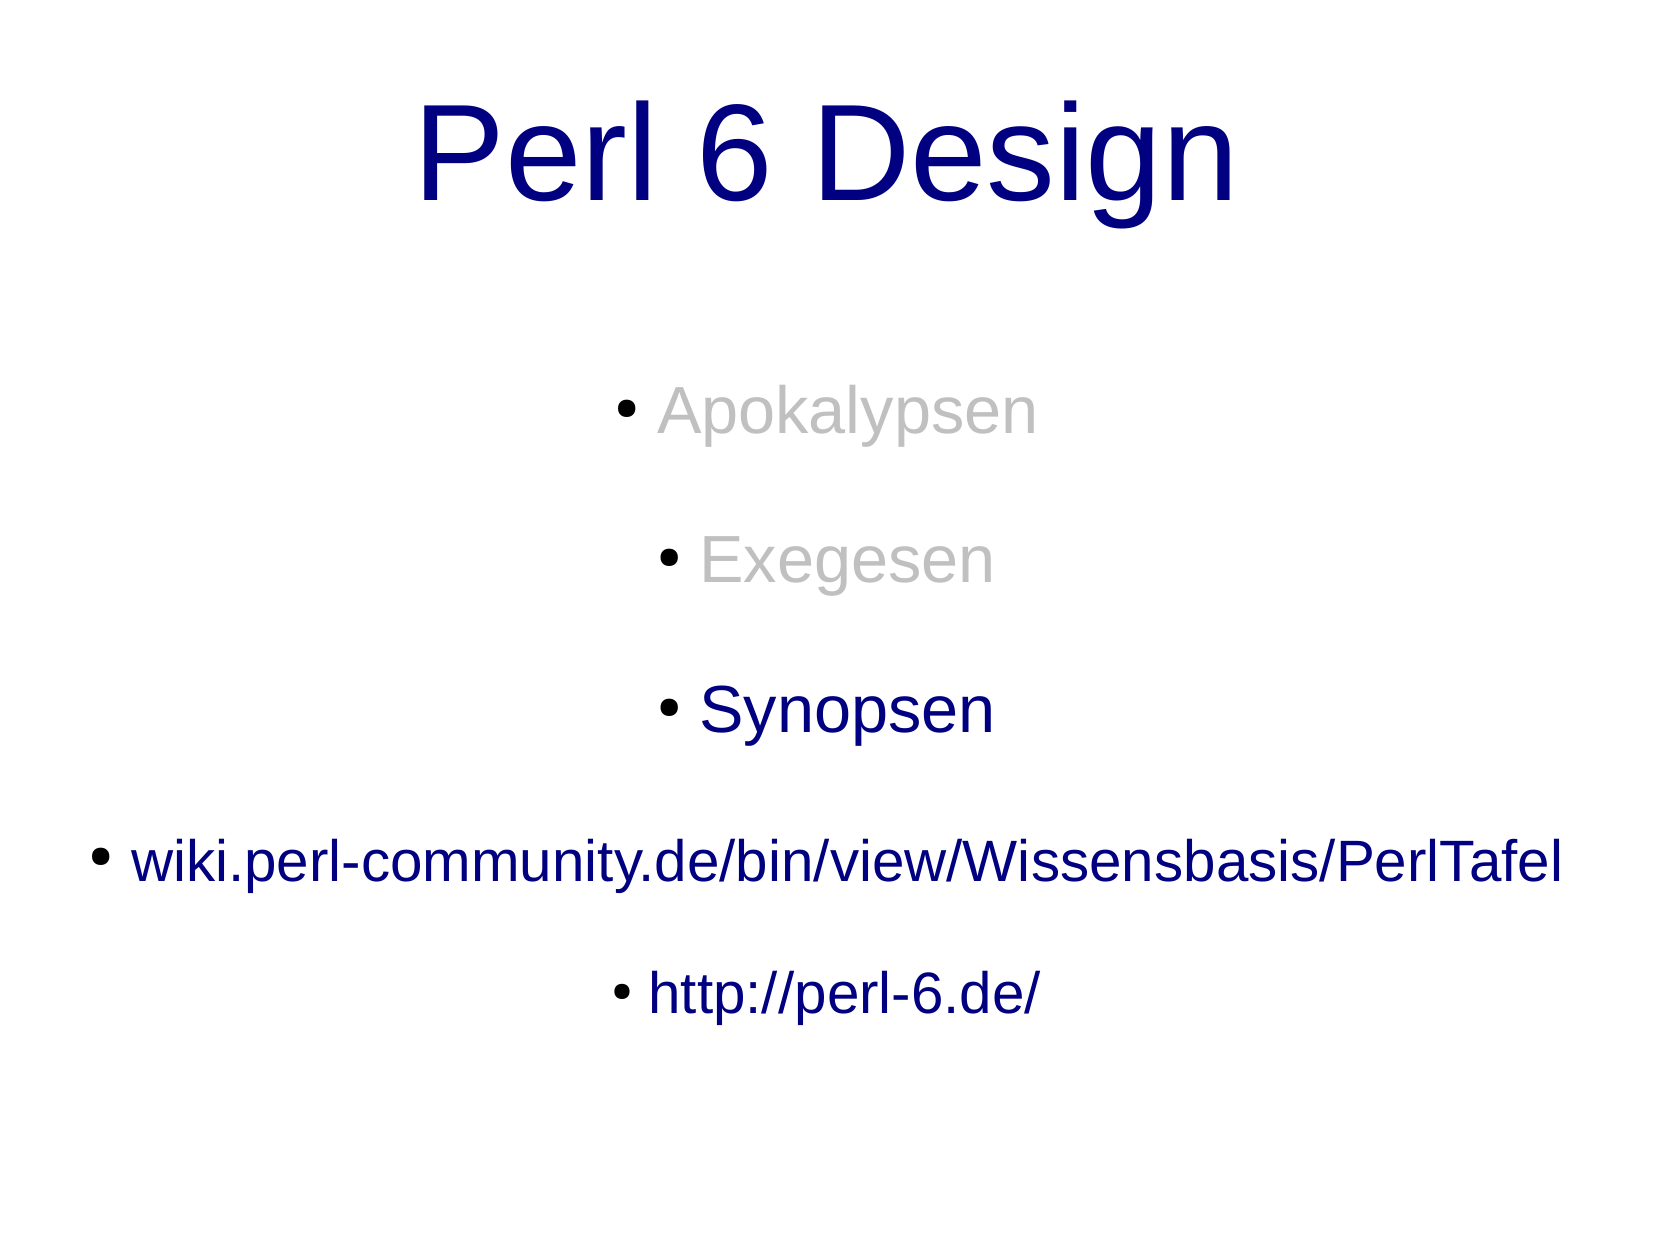

# Perl 6 Design
 Apokalypsen
 Exegesen
 Synopsen
 wiki.perl-community.de/bin/view/Wissensbasis/PerlTafel
 http://perl-6.de/